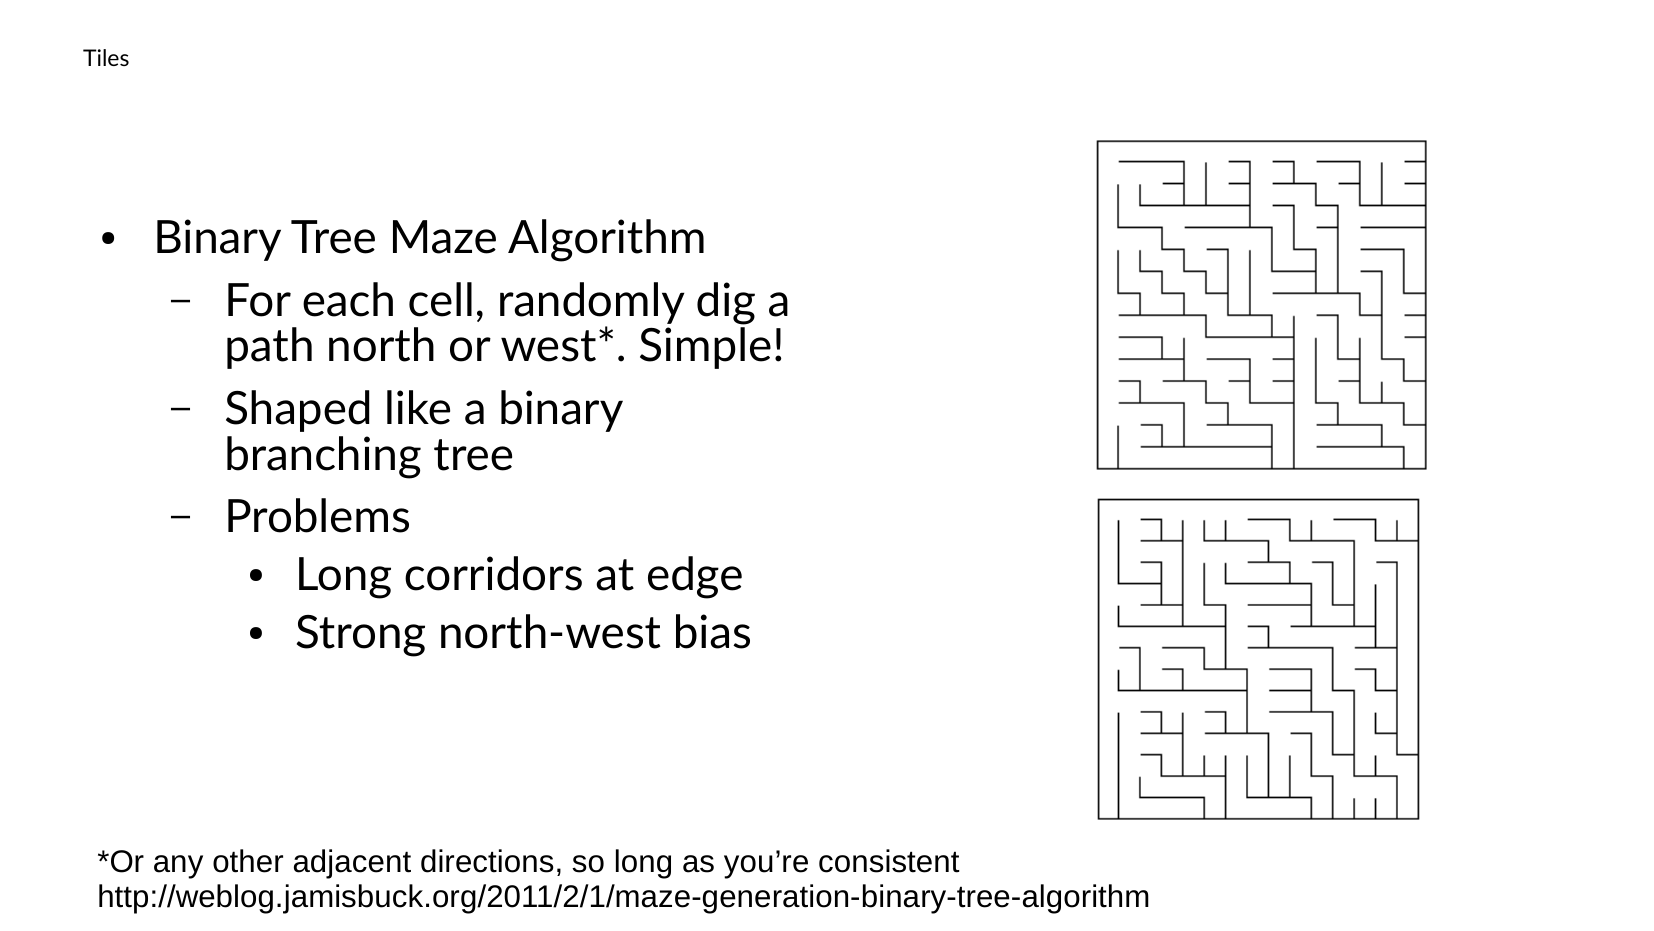

# Tiles
Binary Tree Maze Algorithm
For each cell, randomly dig a path north or west*. Simple!
Shaped like a binary branching tree
Problems
Long corridors at edge
Strong north-west bias
*Or any other adjacent directions, so long as you’re consistent
http://weblog.jamisbuck.org/2011/2/1/maze-generation-binary-tree-algorithm